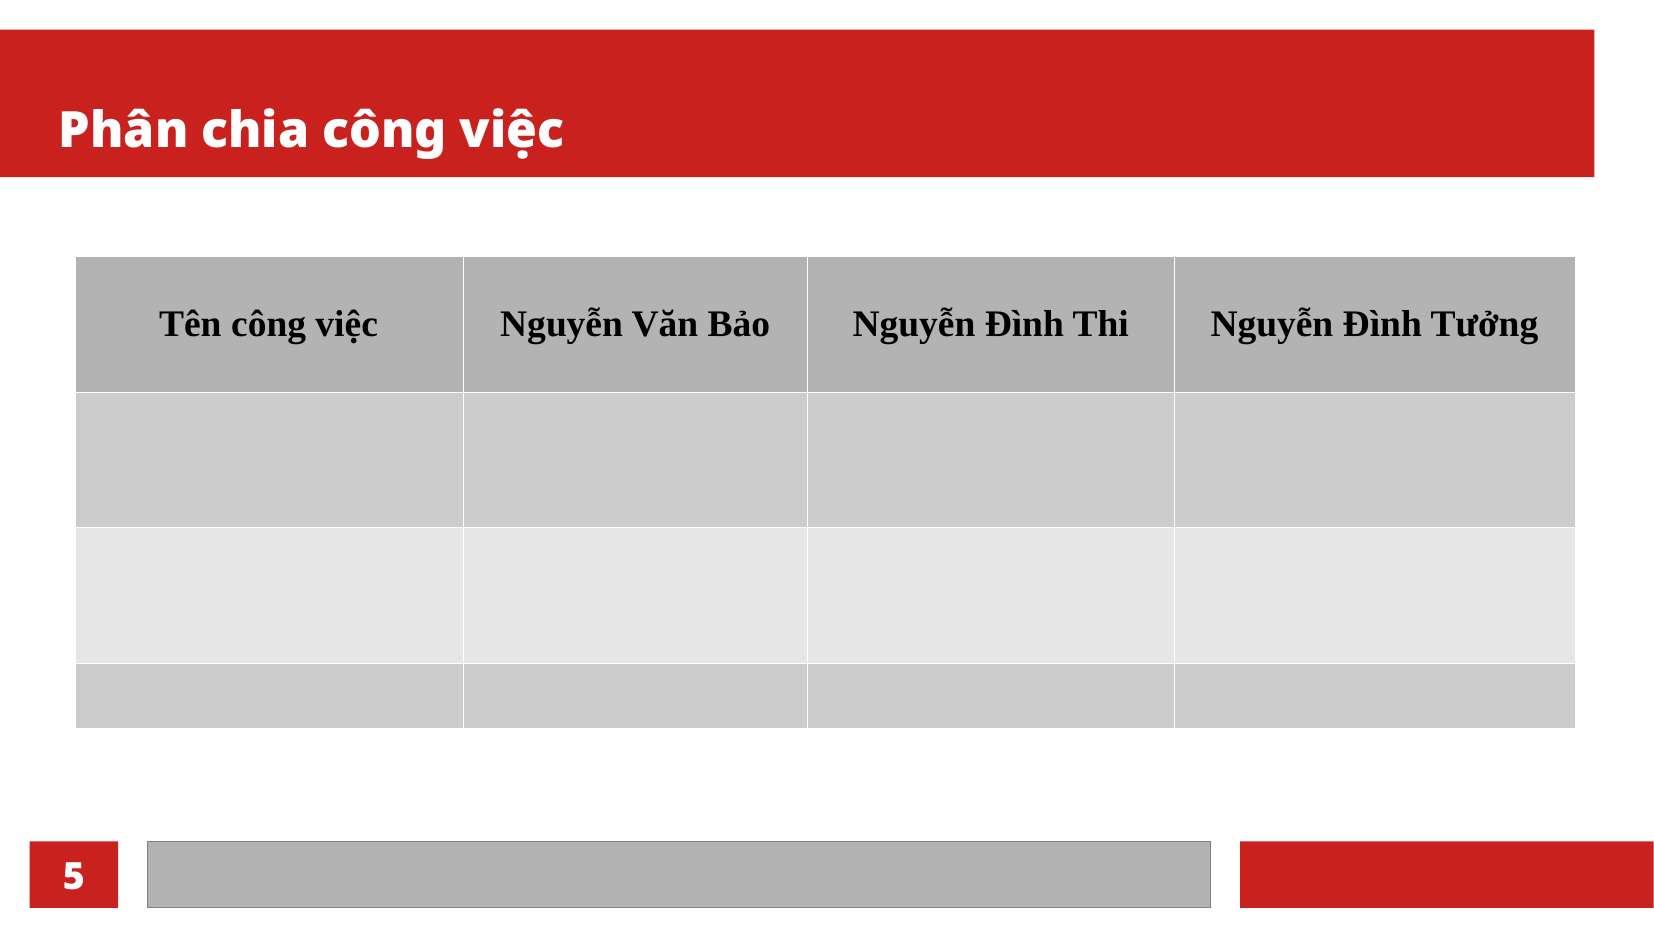

# Phân chia công việc
| Tên công việc | Nguyễn Văn Bảo | Nguyễn Đình Thi | Nguyễn Đình Tưởng |
| --- | --- | --- | --- |
| | | | |
| | | | |
| | | | |
5